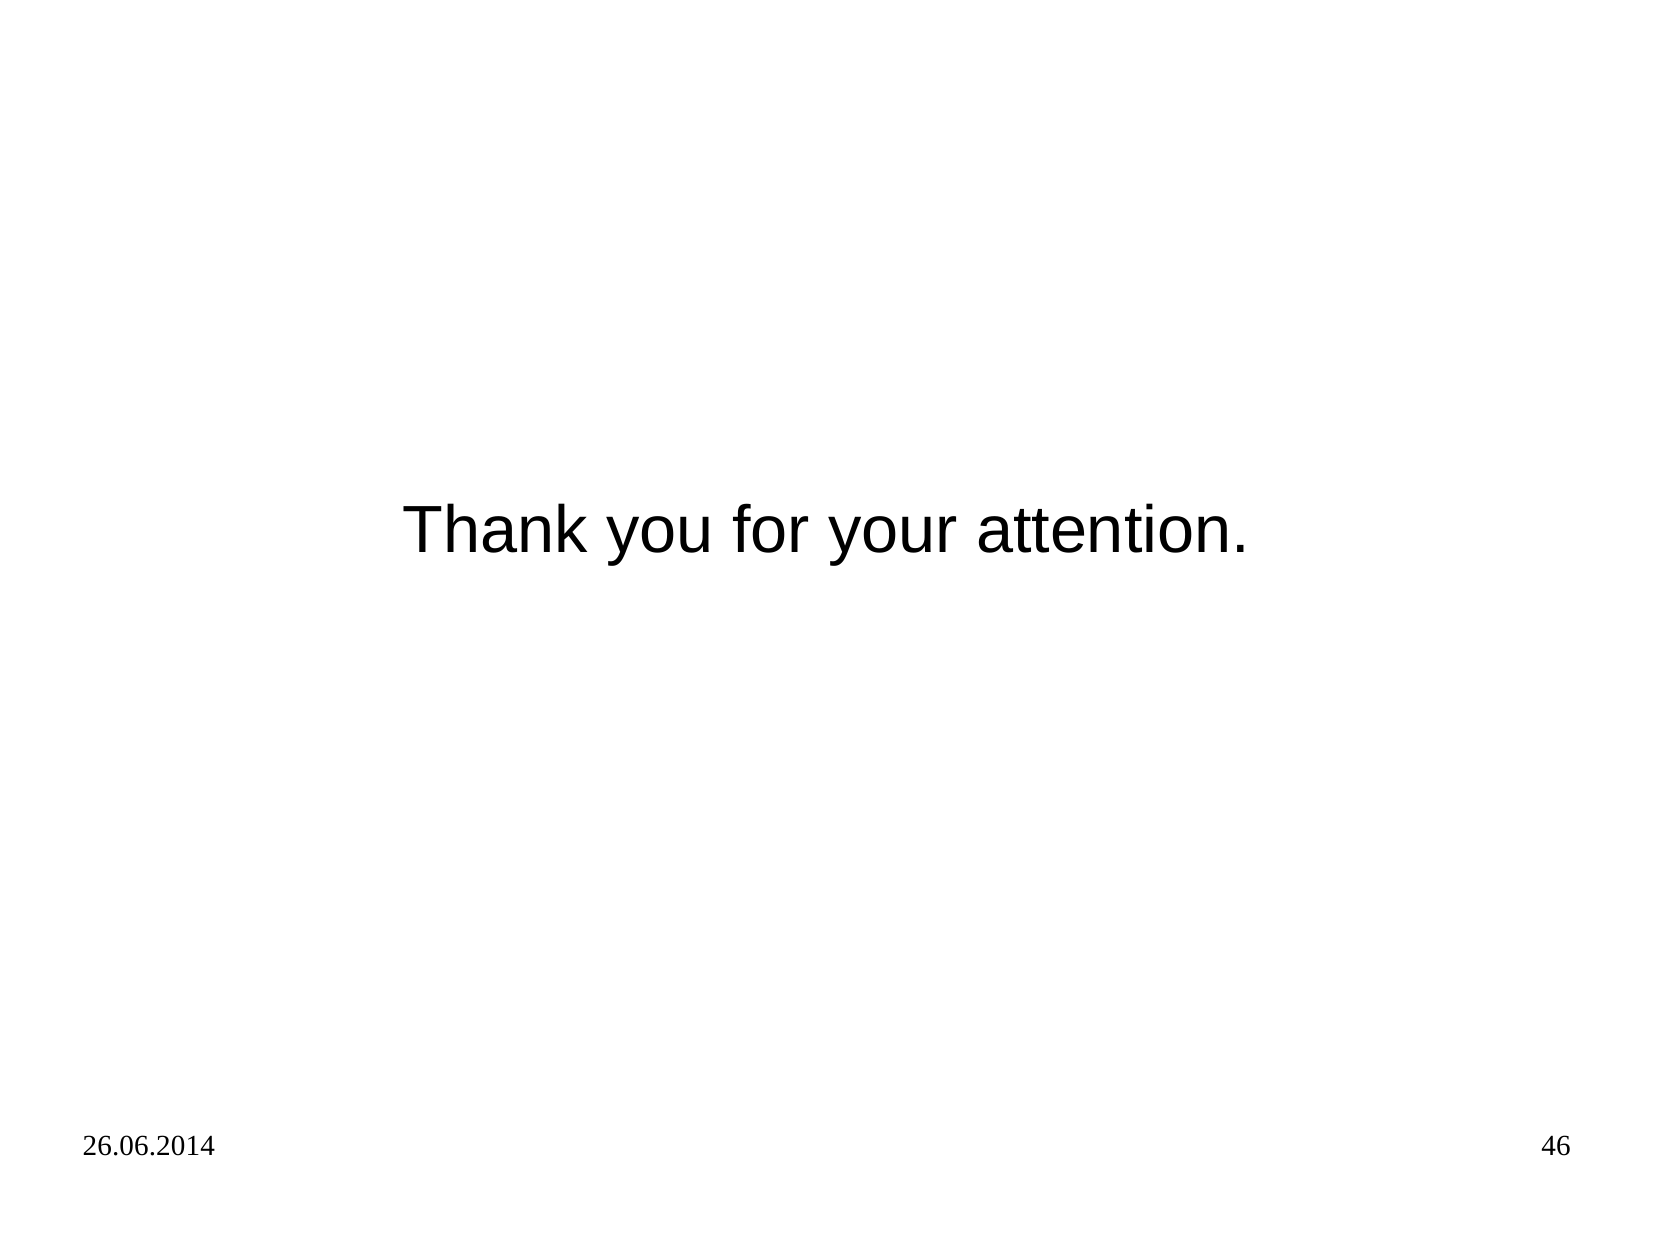

# Thank you for your attention.
26.06.2014
46